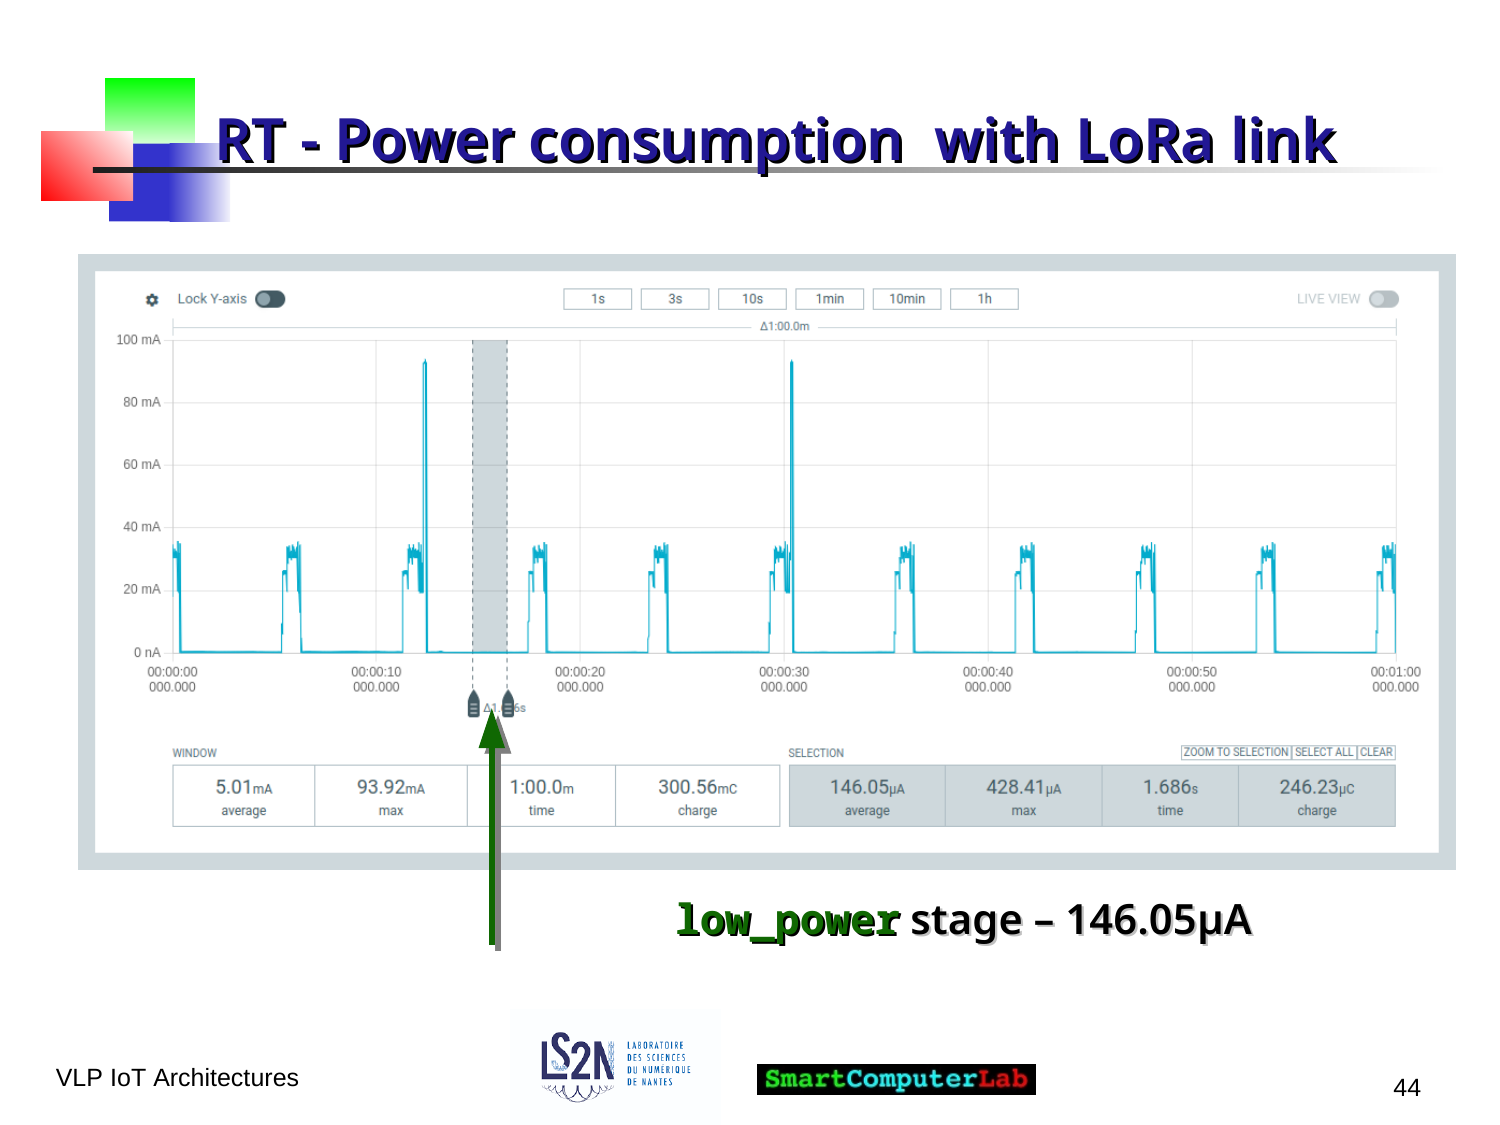

# RT - Power consumption with LoRa link
low_power stage – 146.05µA
44